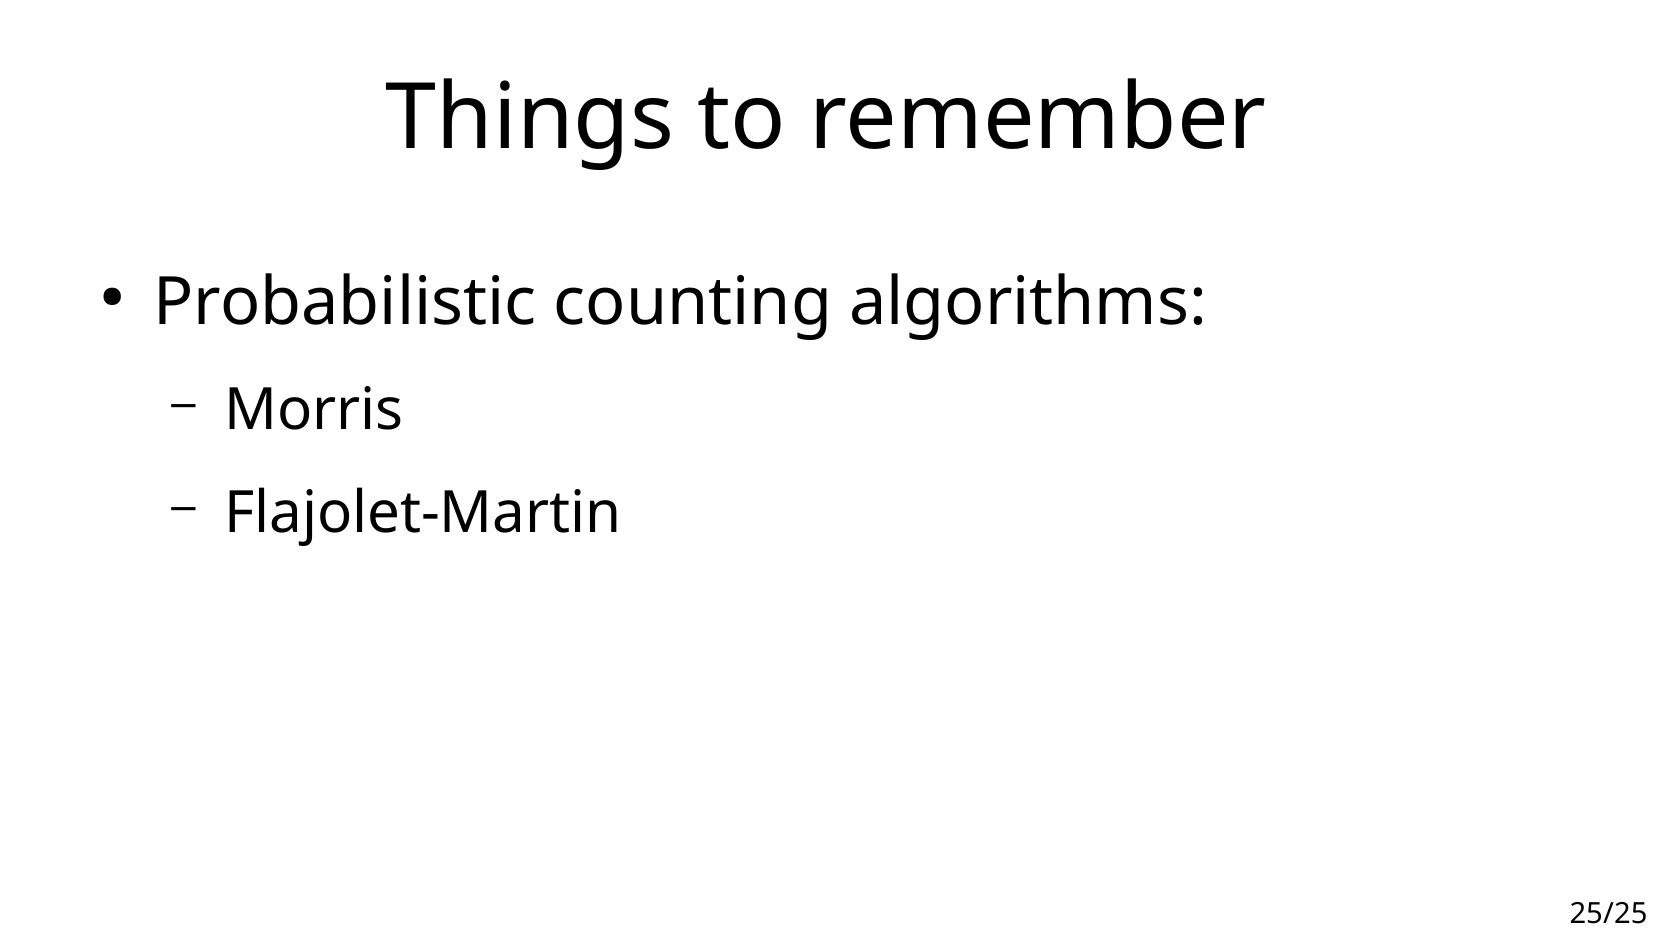

# Things to remember
Probabilistic counting algorithms:
Morris
Flajolet-Martin
25